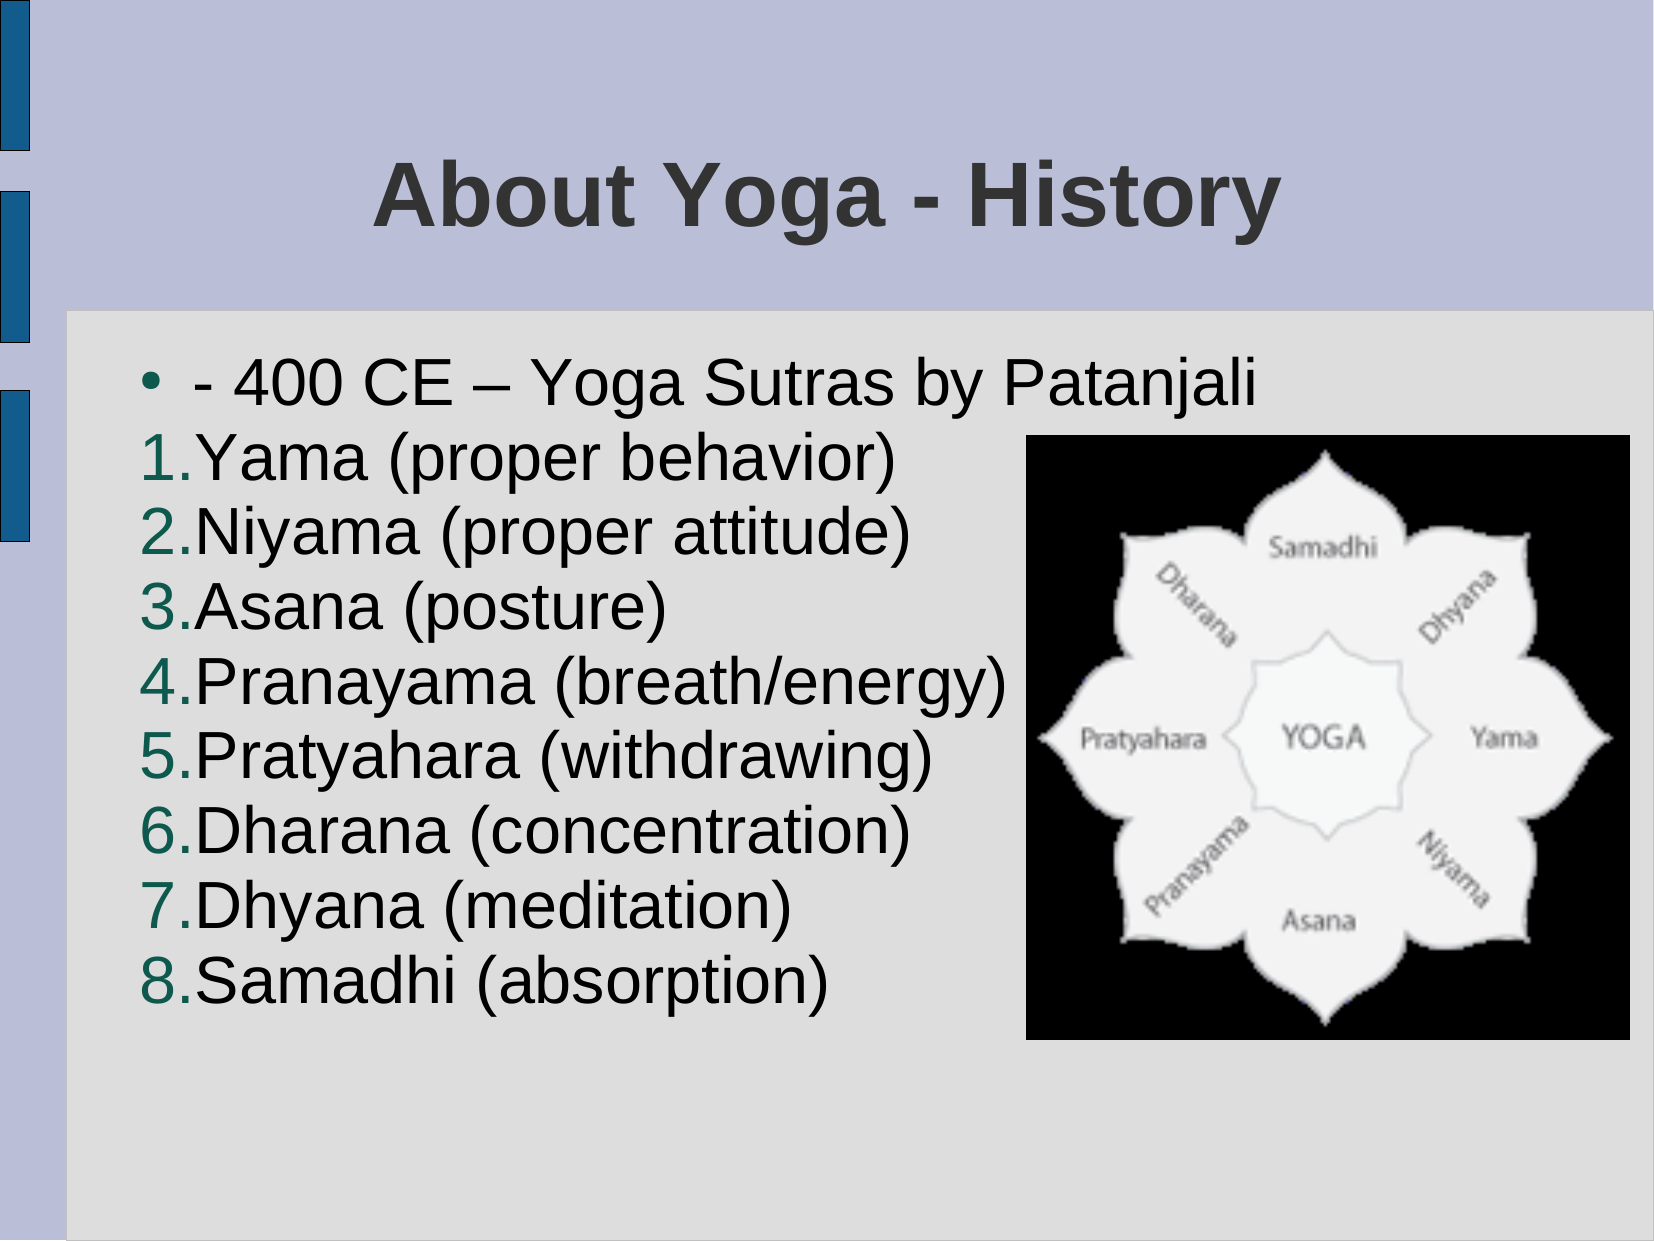

# About Yoga - History
- 400 CE – Yoga Sutras by Patanjali
Yama (proper behavior)
Niyama (proper attitude)
Asana (posture)
Pranayama (breath/energy)
Pratyahara (withdrawing)
Dharana (concentration)
Dhyana (meditation)
Samadhi (absorption)